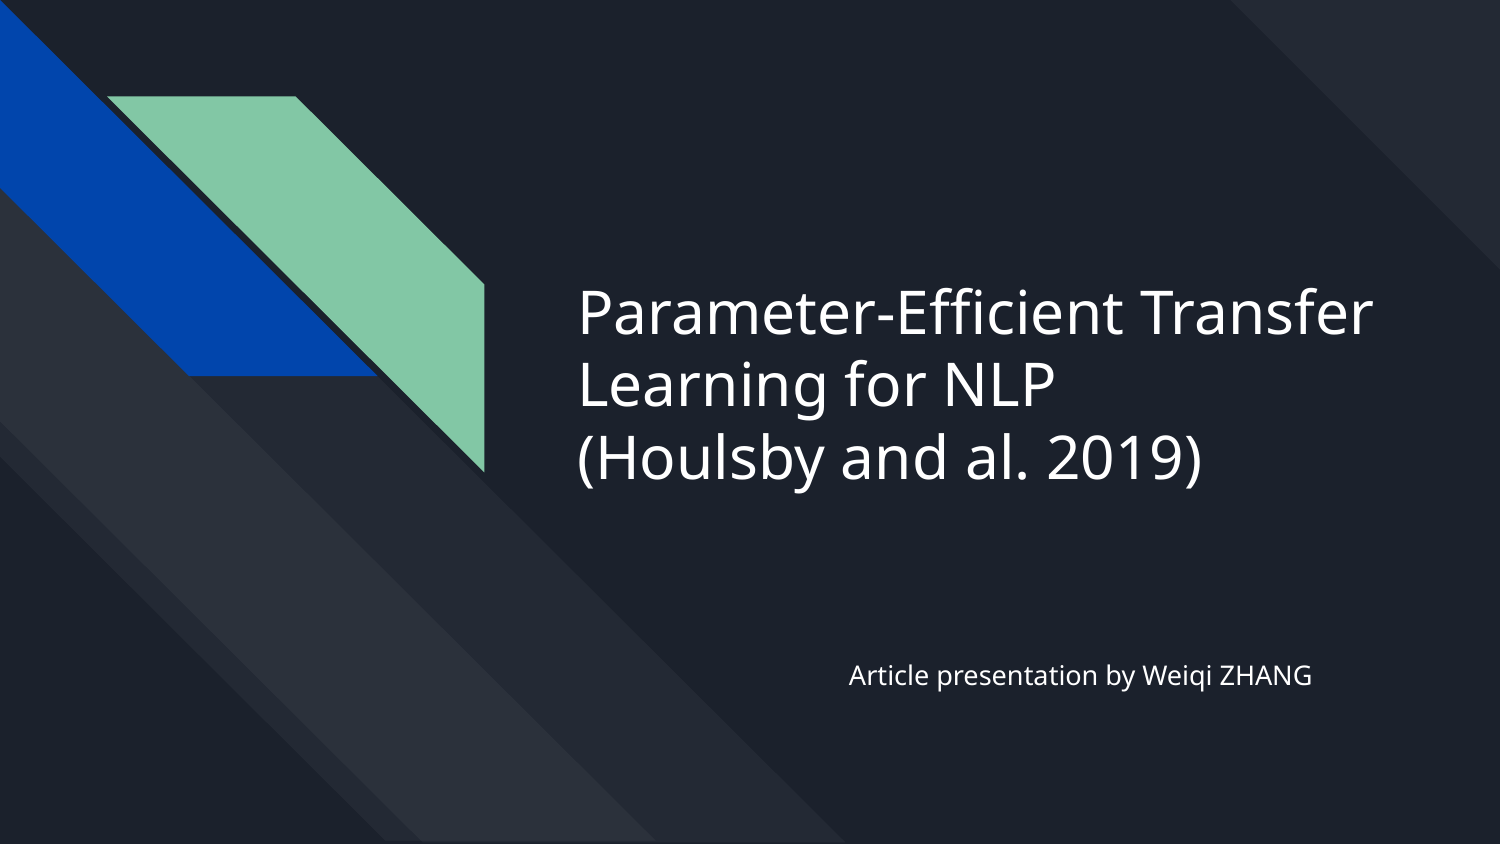

# Parameter-Efficient Transfer Learning for NLP (Houlsby and al. 2019)
Article presentation by Weiqi ZHANG